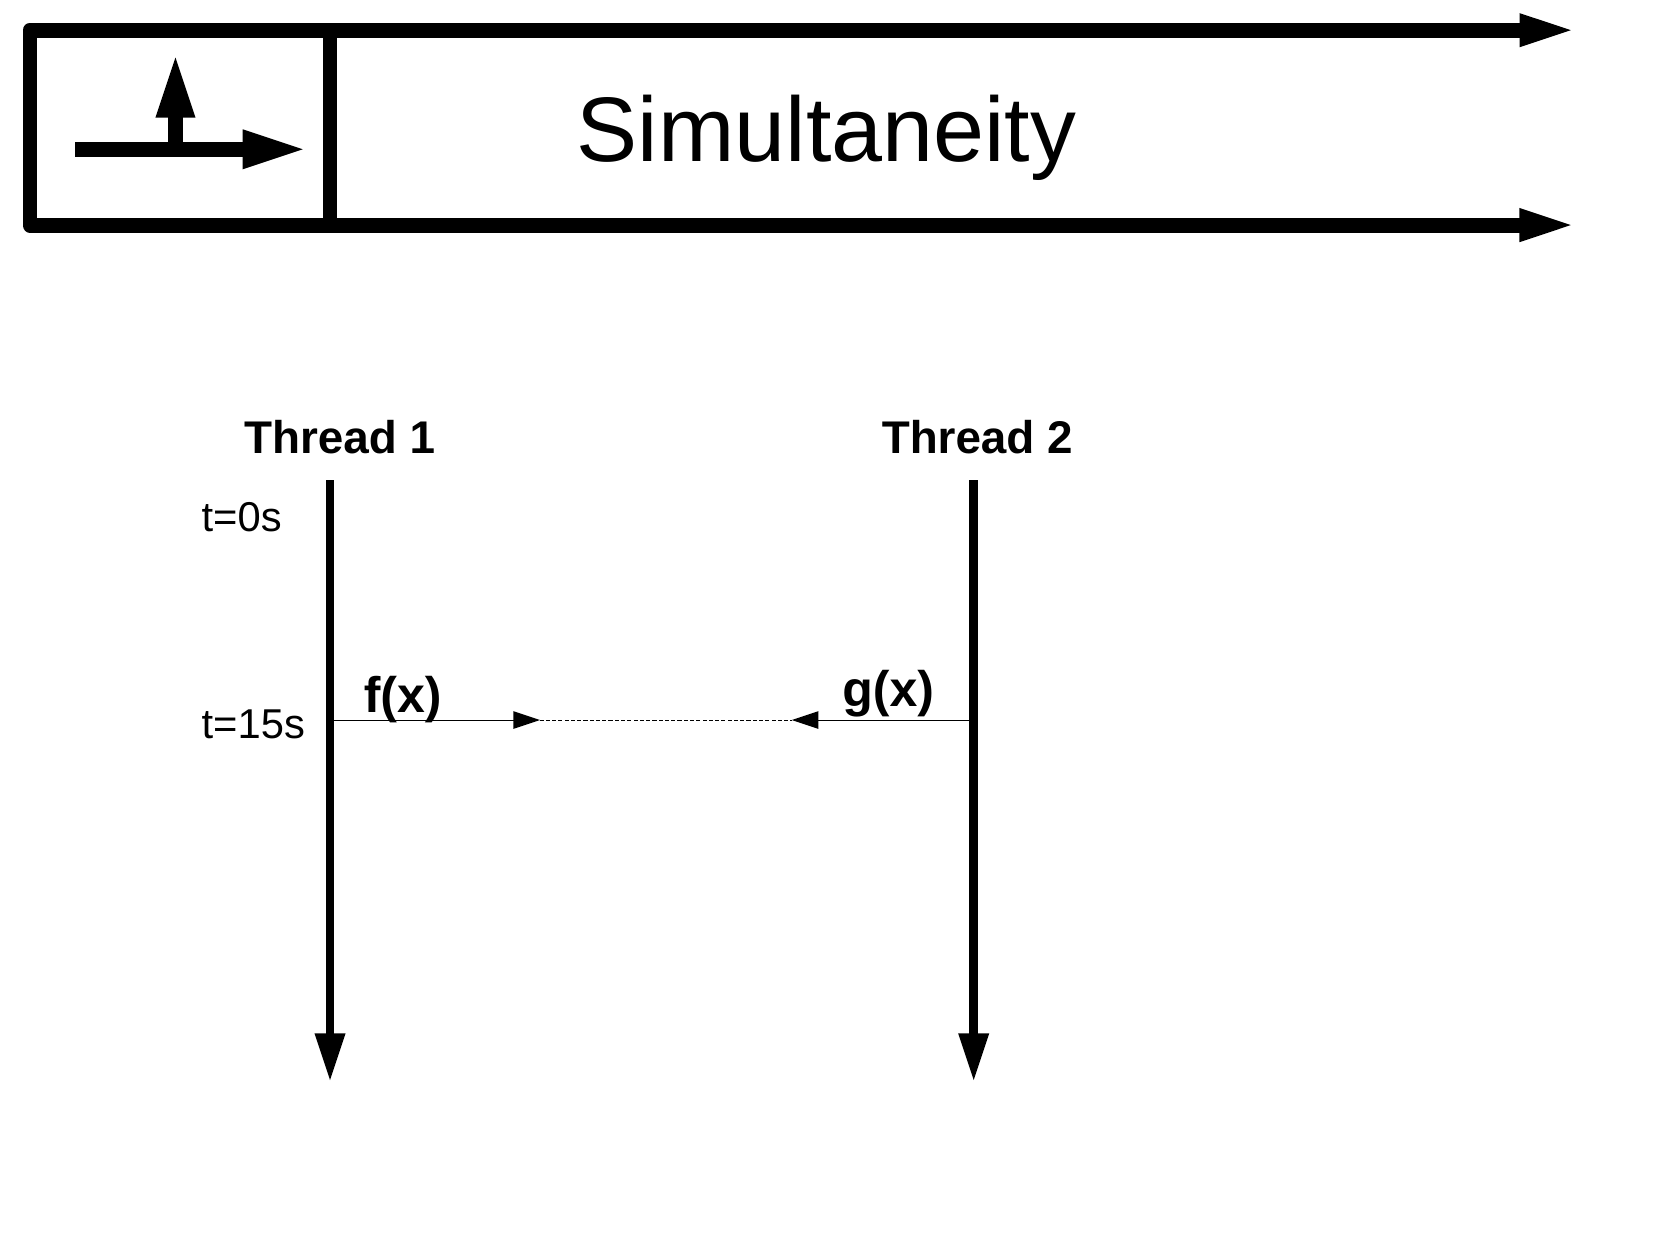

# Simultaneity
Thread 1
Thread 2
t=0s
g(x)
f(x)
t=15s